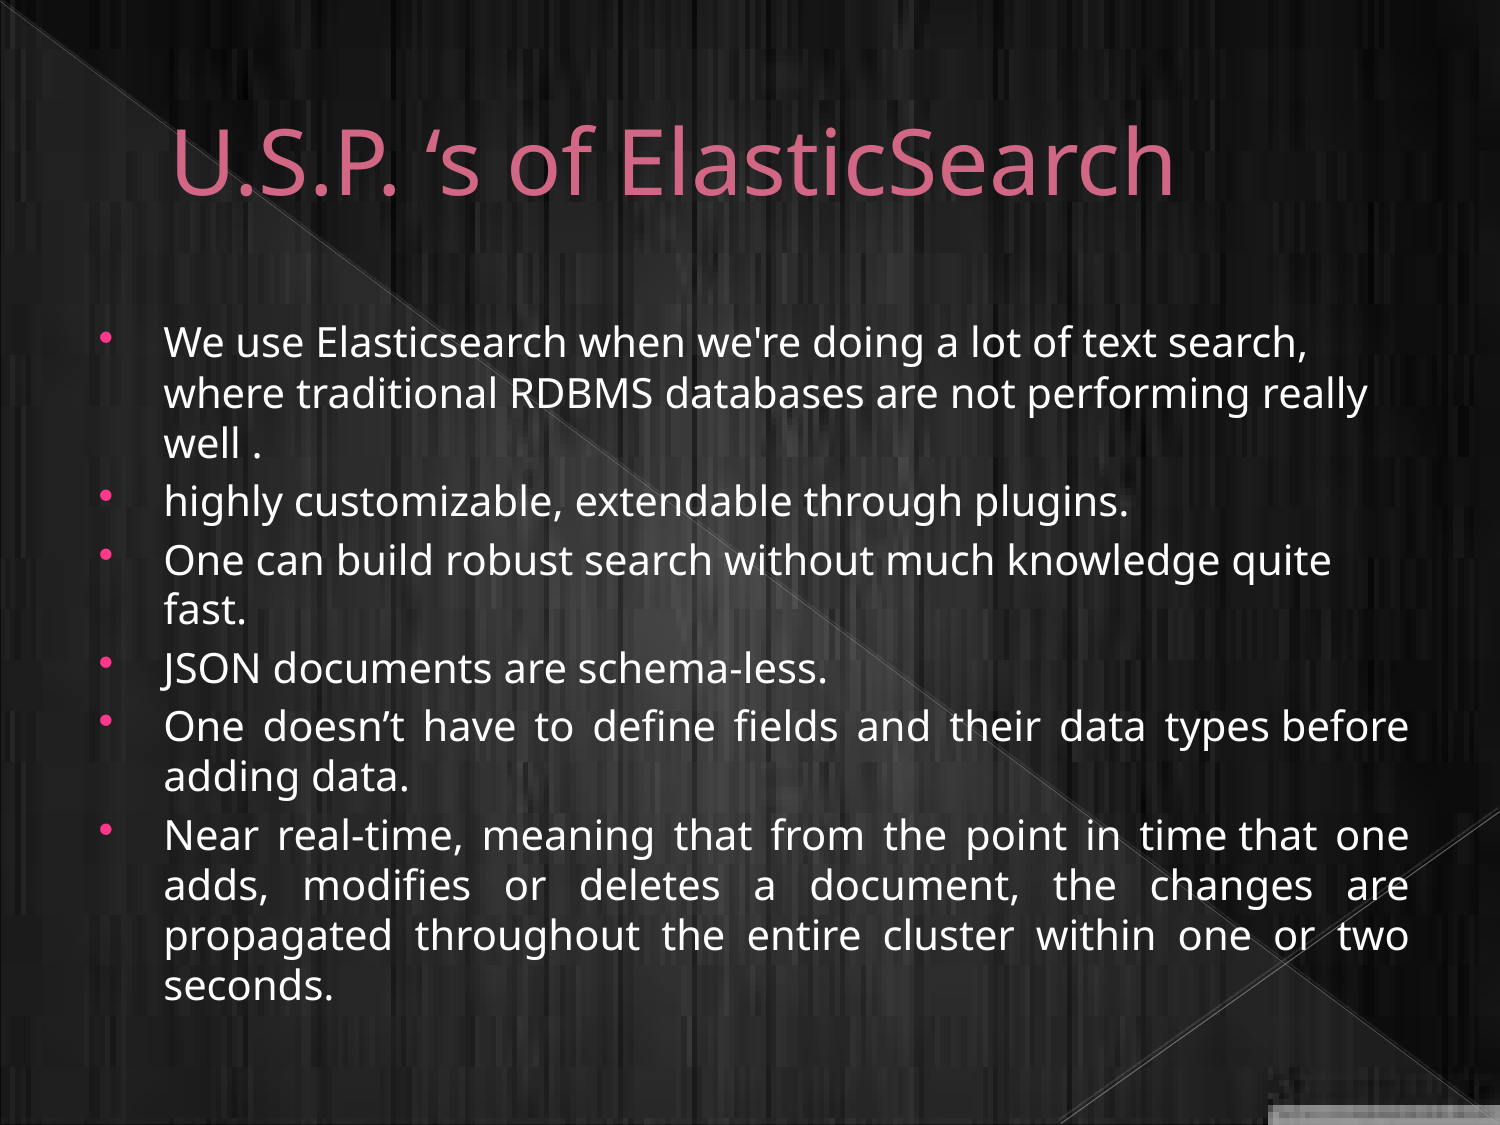

# U.S.P. ‘s of ElasticSearch
We use Elasticsearch when we're doing a lot of text search, where traditional RDBMS databases are not performing really well .
highly customizable, extendable through plugins.
One can build robust search without much knowledge quite fast.
JSON documents are schema-less.
One doesn’t have to define fields and their data types before adding data.
Near real-time, meaning that from the point in time that one adds, modifies or deletes a document, the changes are propagated throughout the entire cluster within one or two seconds.